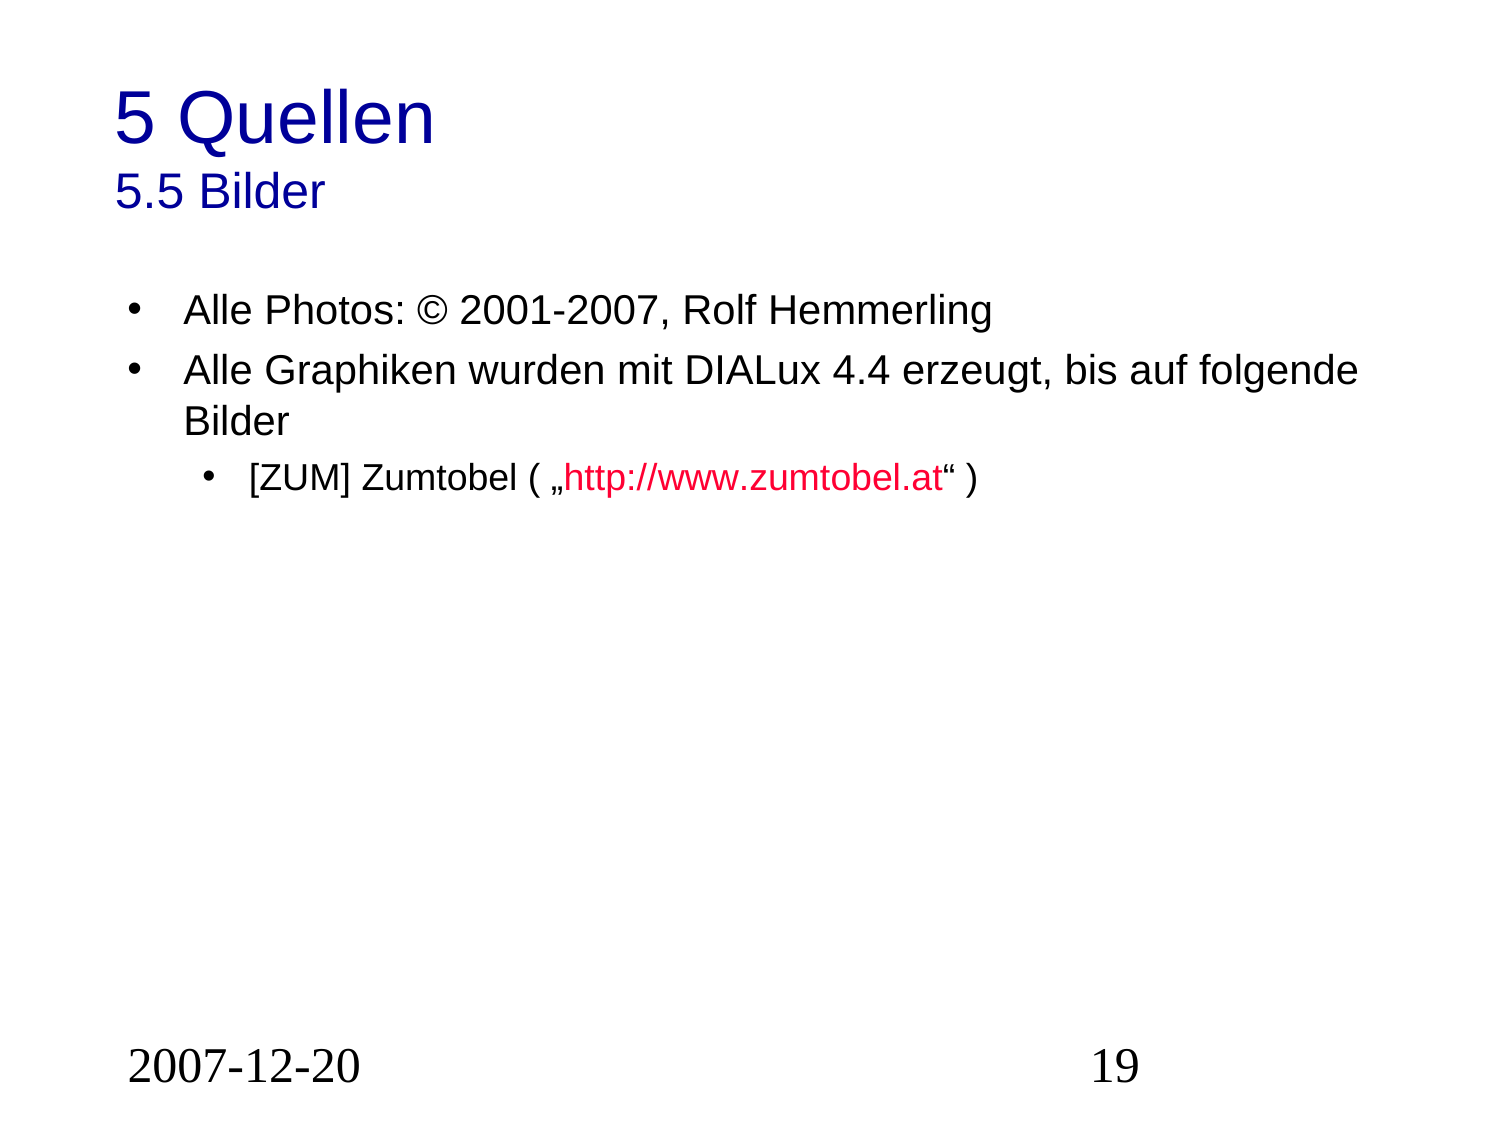

# 5 Quellen 5.5 Bilder
Alle Photos: © 2001-2007, Rolf Hemmerling
Alle Graphiken wurden mit DIALux 4.4 erzeugt, bis auf folgende Bilder
[ZUM] Zumtobel ( „http://www.zumtobel.at“ )
2007-12-20
19